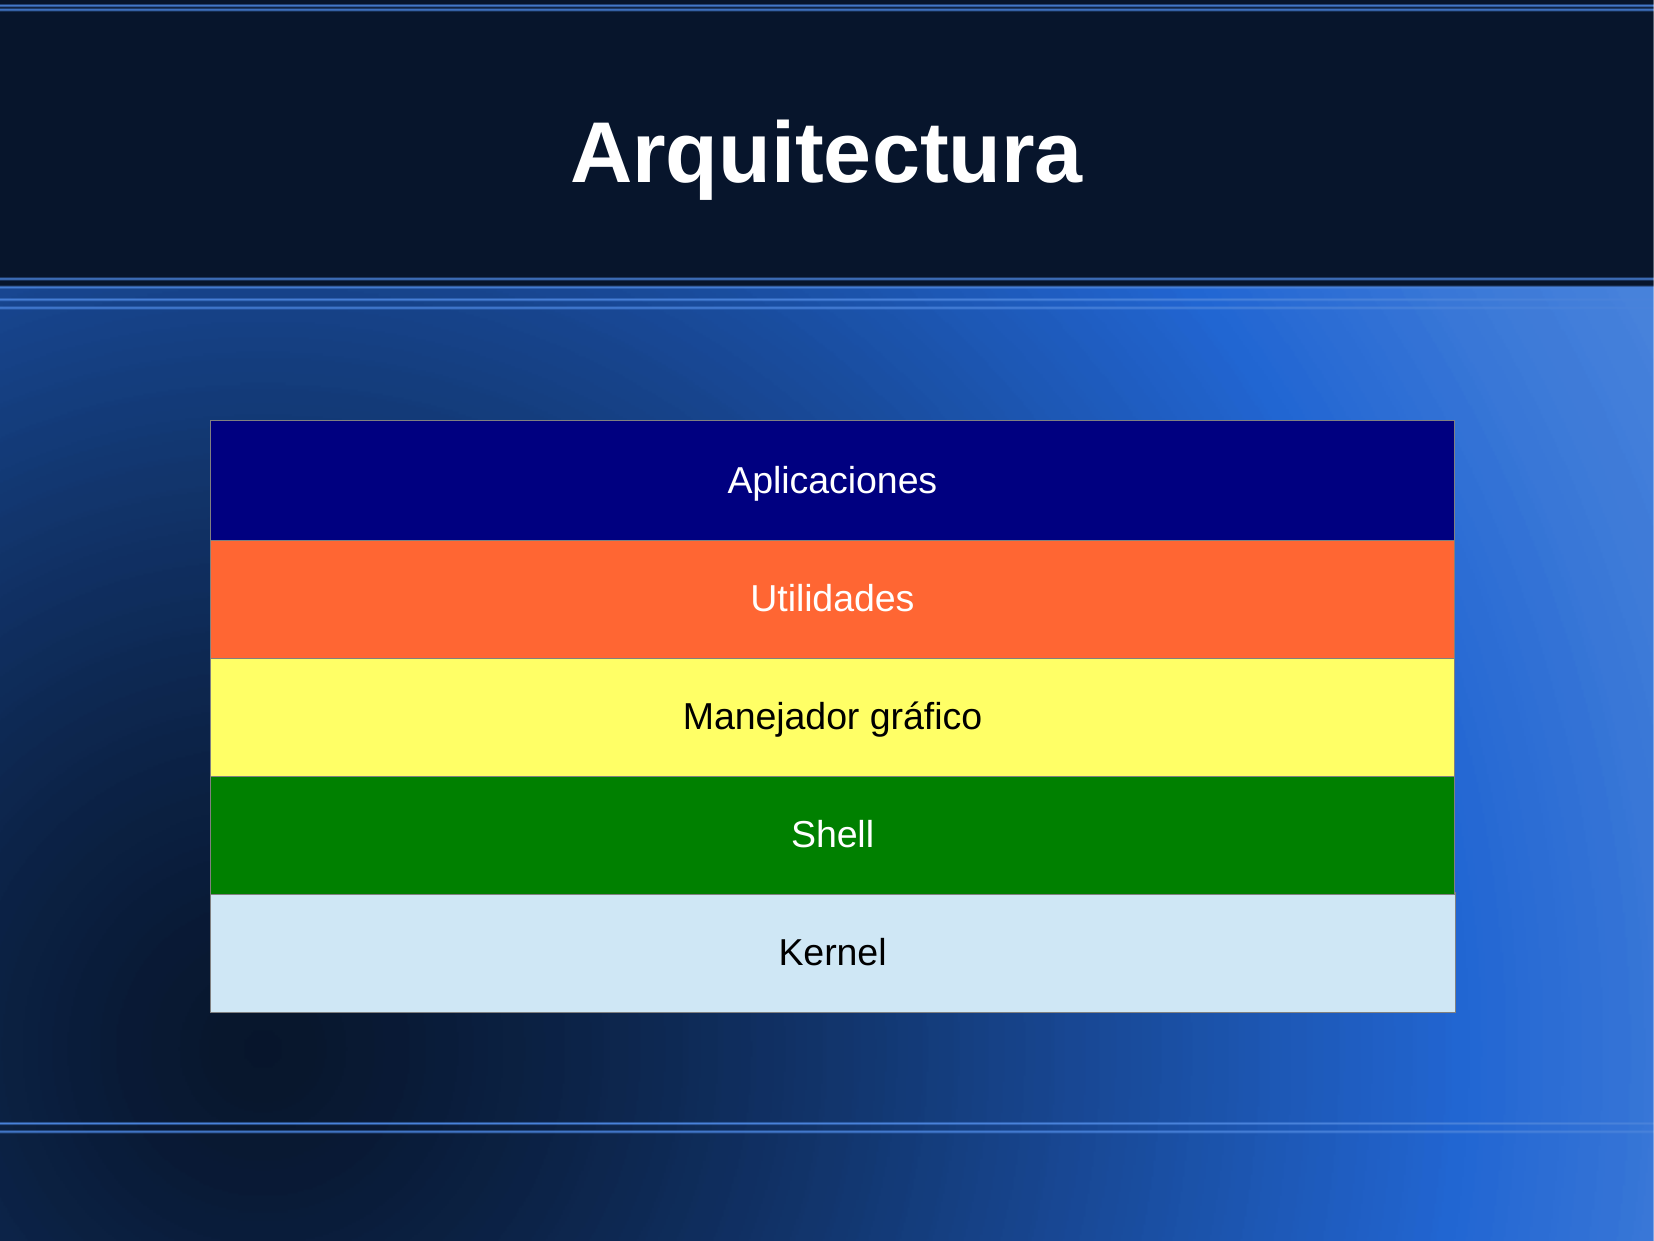

# Arquitectura
Aplicaciones
Utilidades
Manejador gráfico
Shell
Kernel